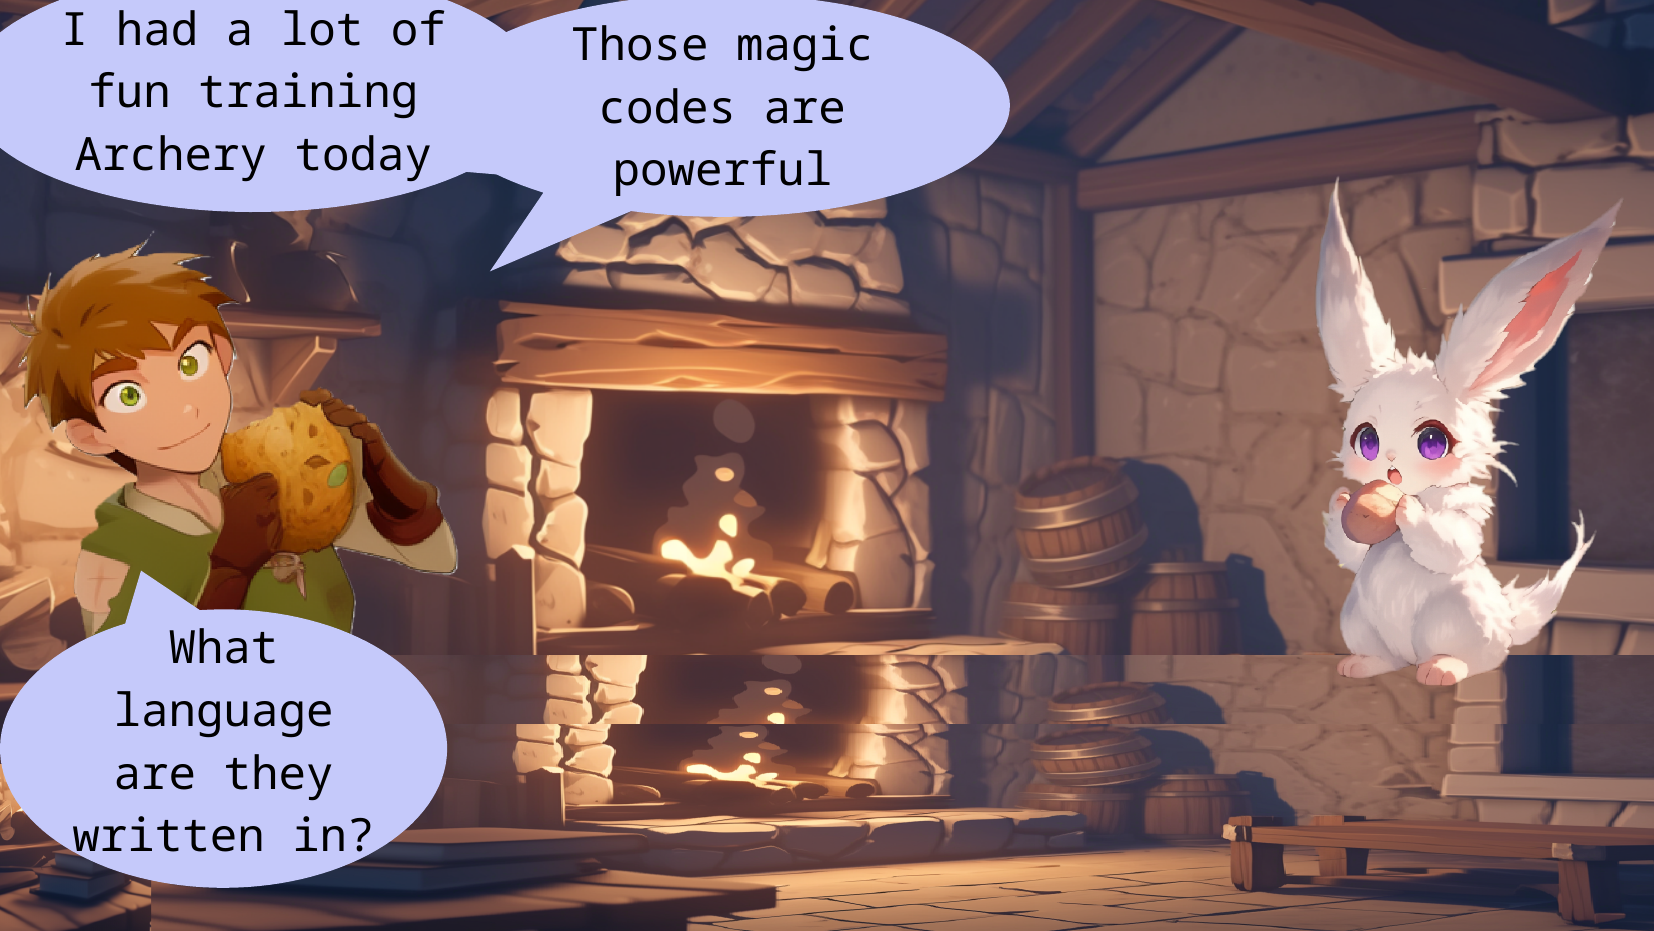

I had a lot of fun training Archery today
Those magic codes are powerful
What language
are they written in?